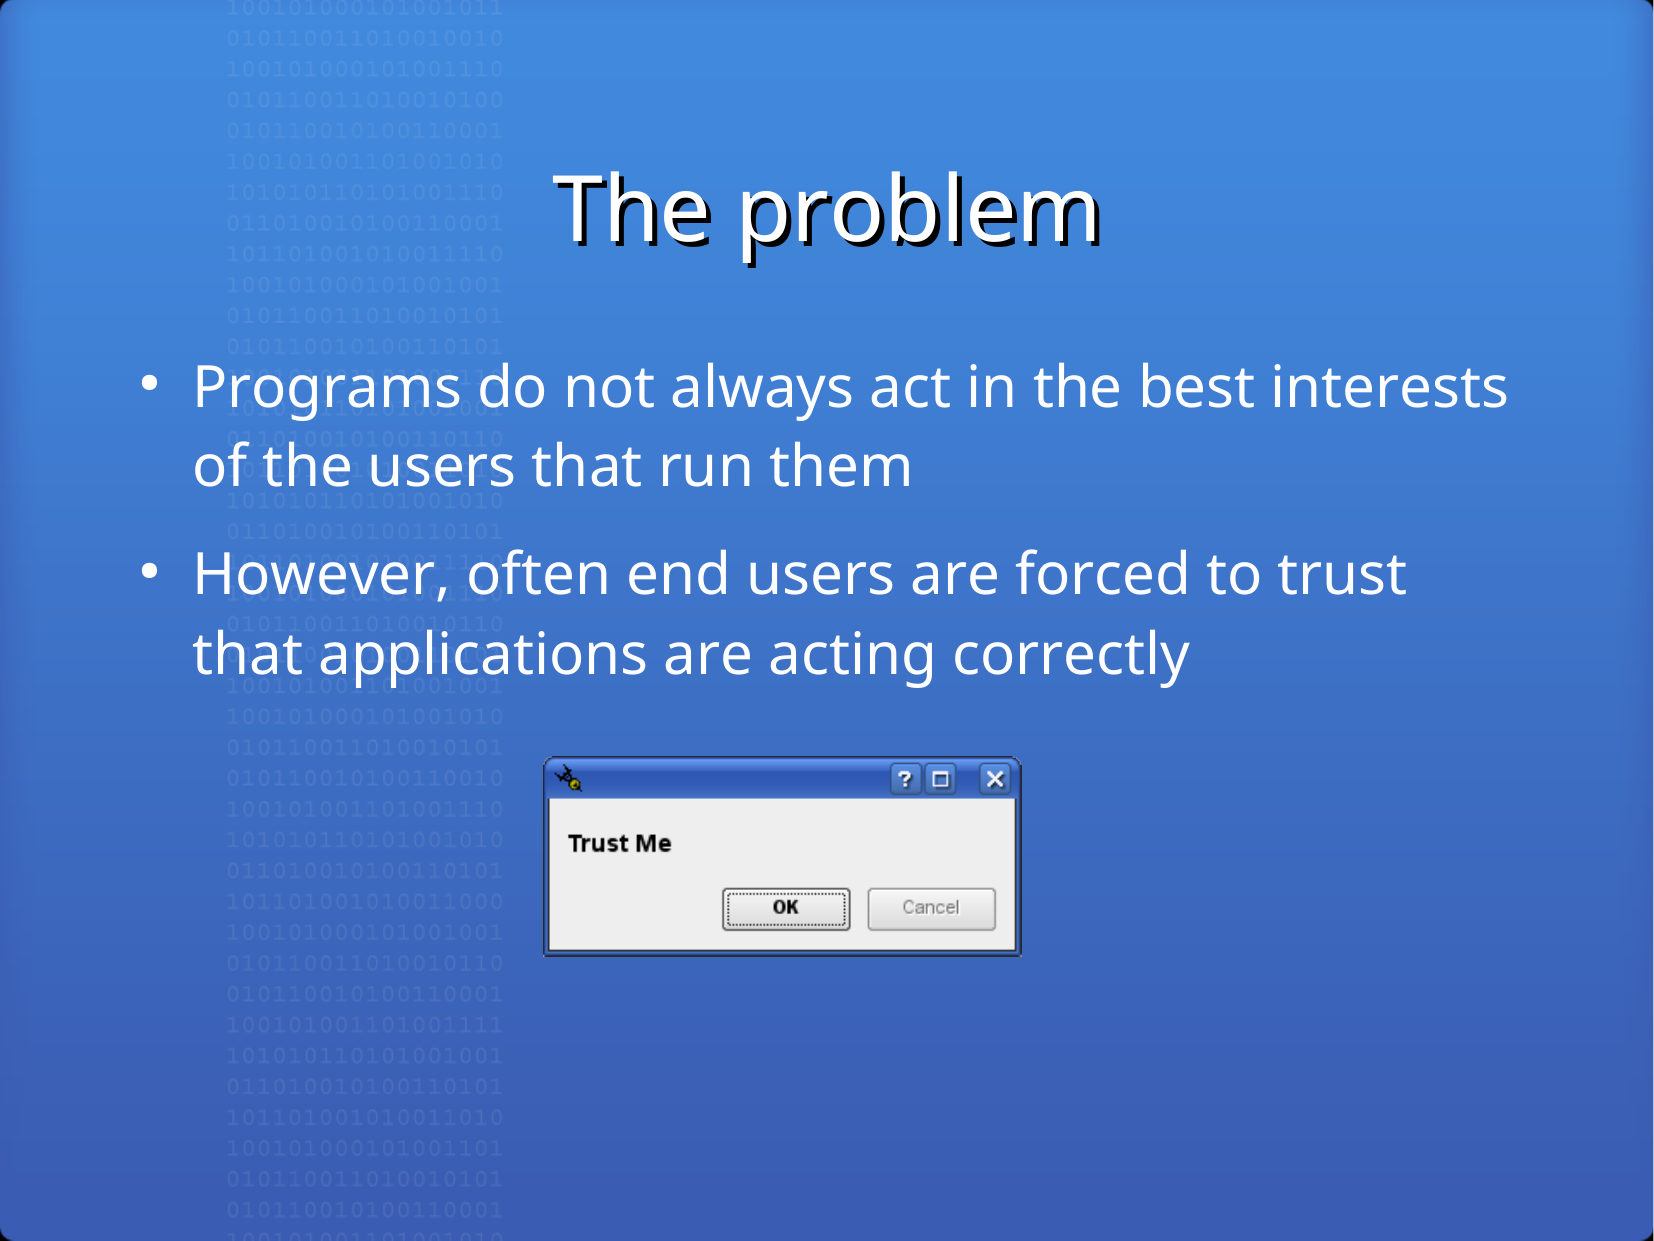

# The problem
Programs do not always act in the best interests of the users that run them
However, often end users are forced to trust that applications are acting correctly